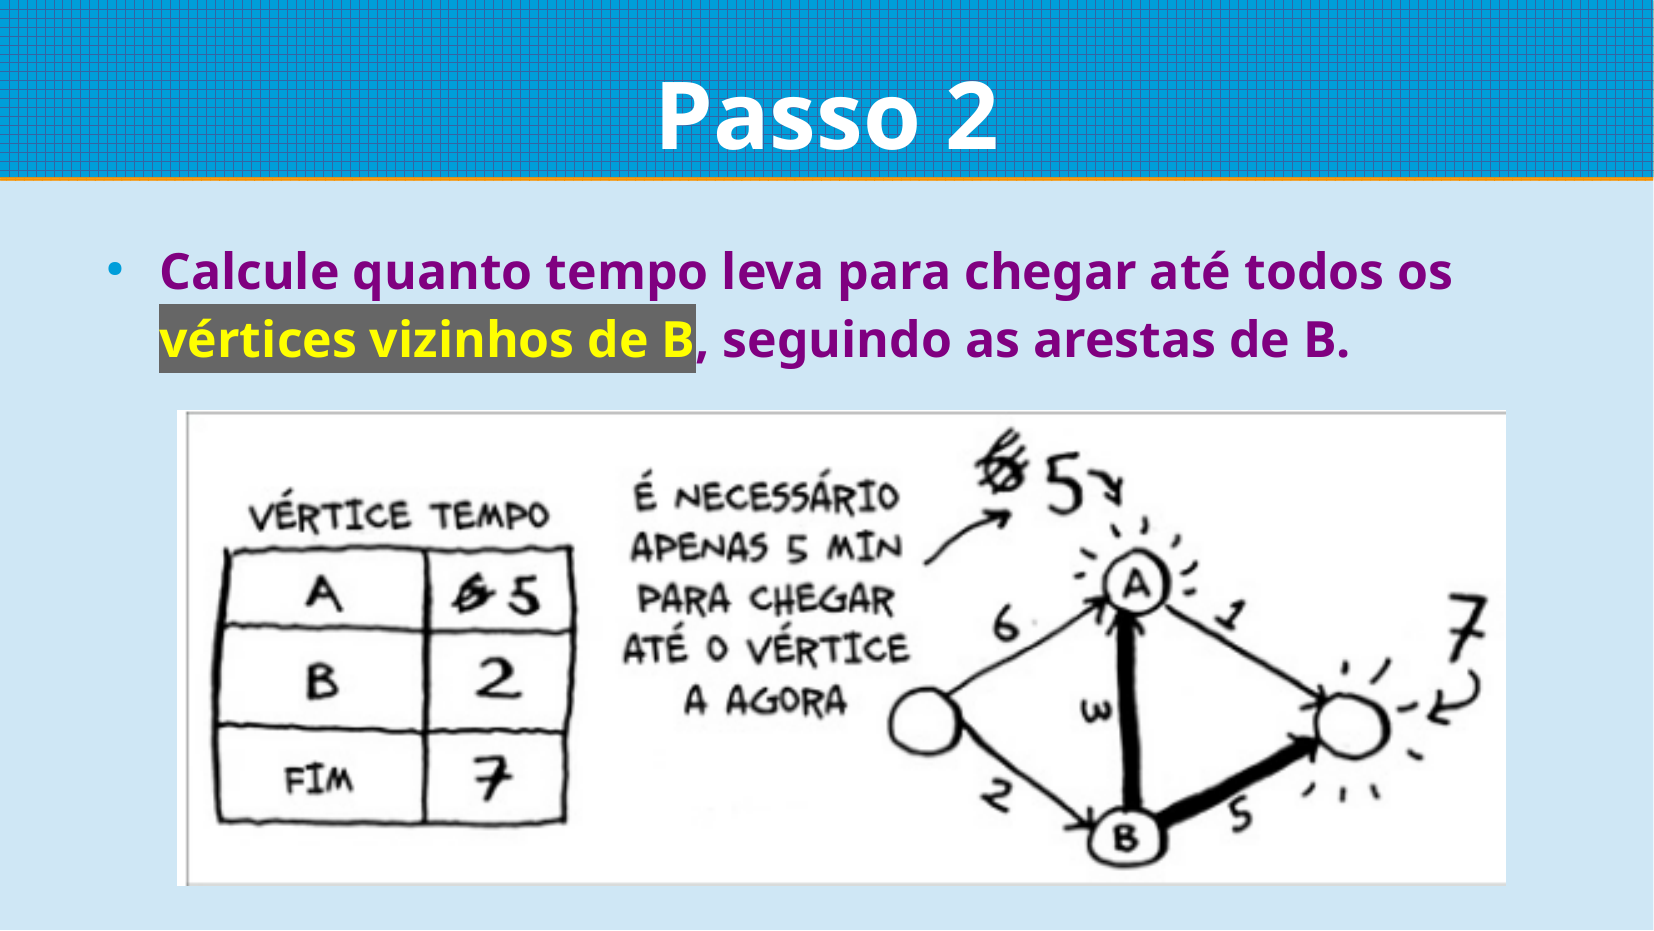

# Passo 2
Calcule quanto tempo leva para chegar até todos os vértices vizinhos de B, seguindo as arestas de B.